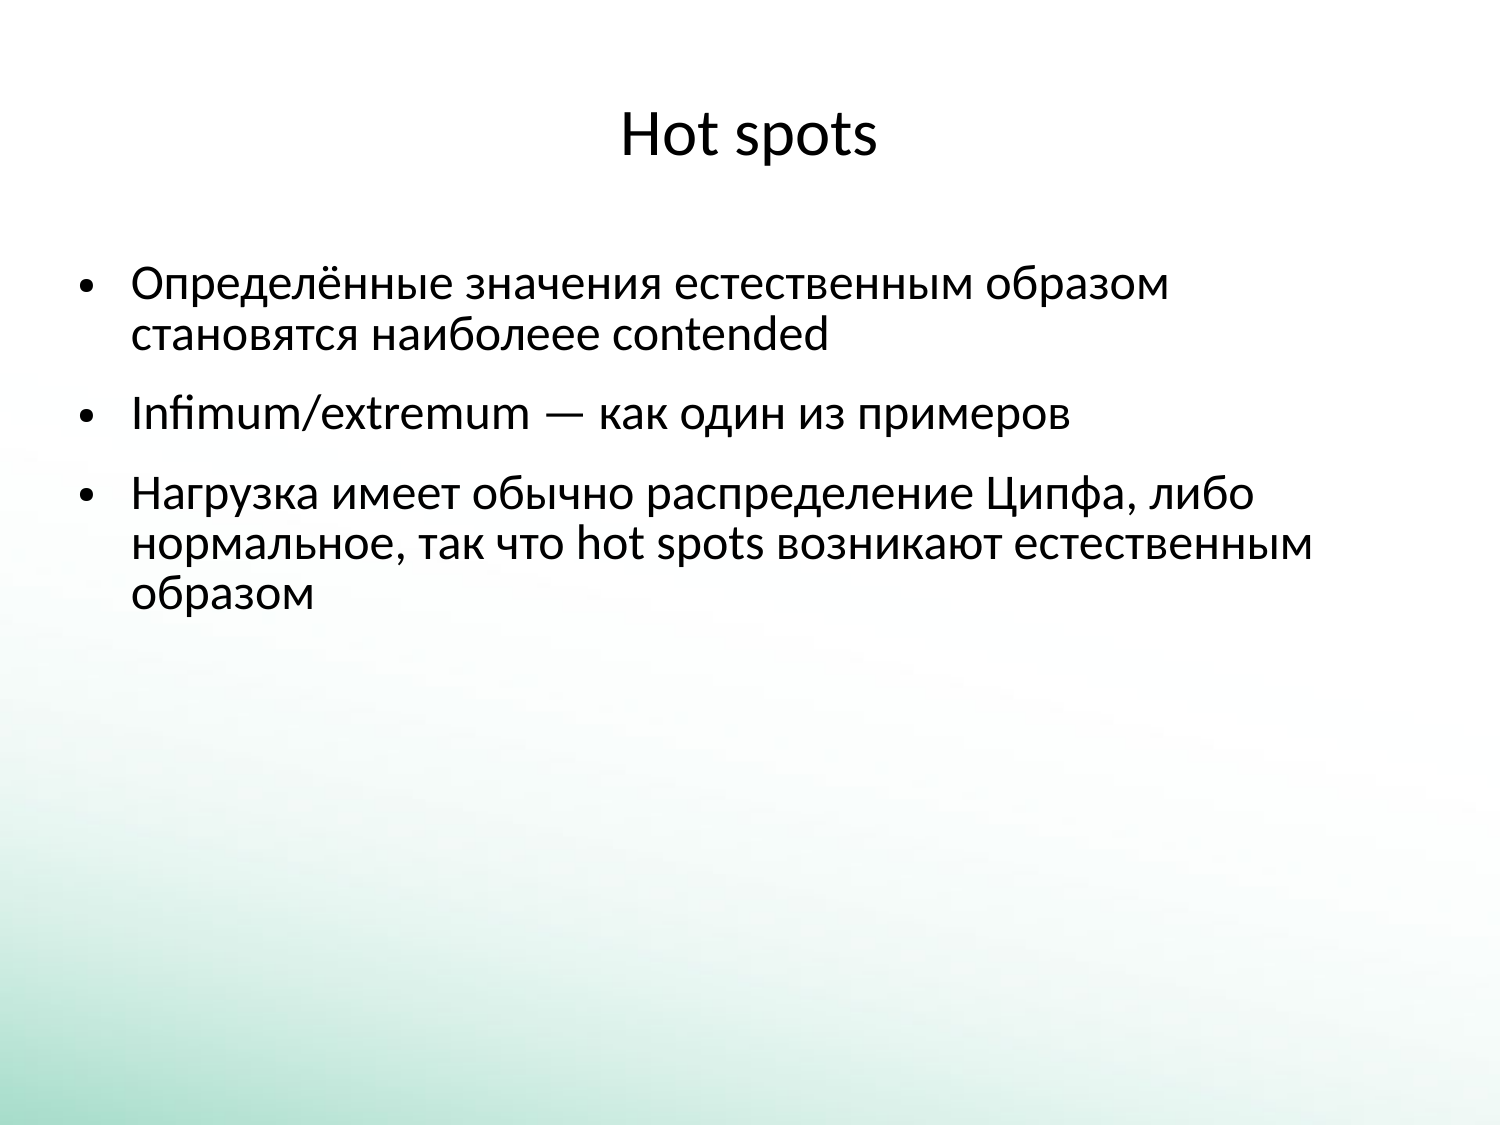

# Hot spots
Определённые значения естественным образом становятся наиболеее contended
Infimum/extremum — как один из примеров
Нагрузка имеет обычно распределение Ципфа, либо нормальное, так что hot spots возникают естественным образом